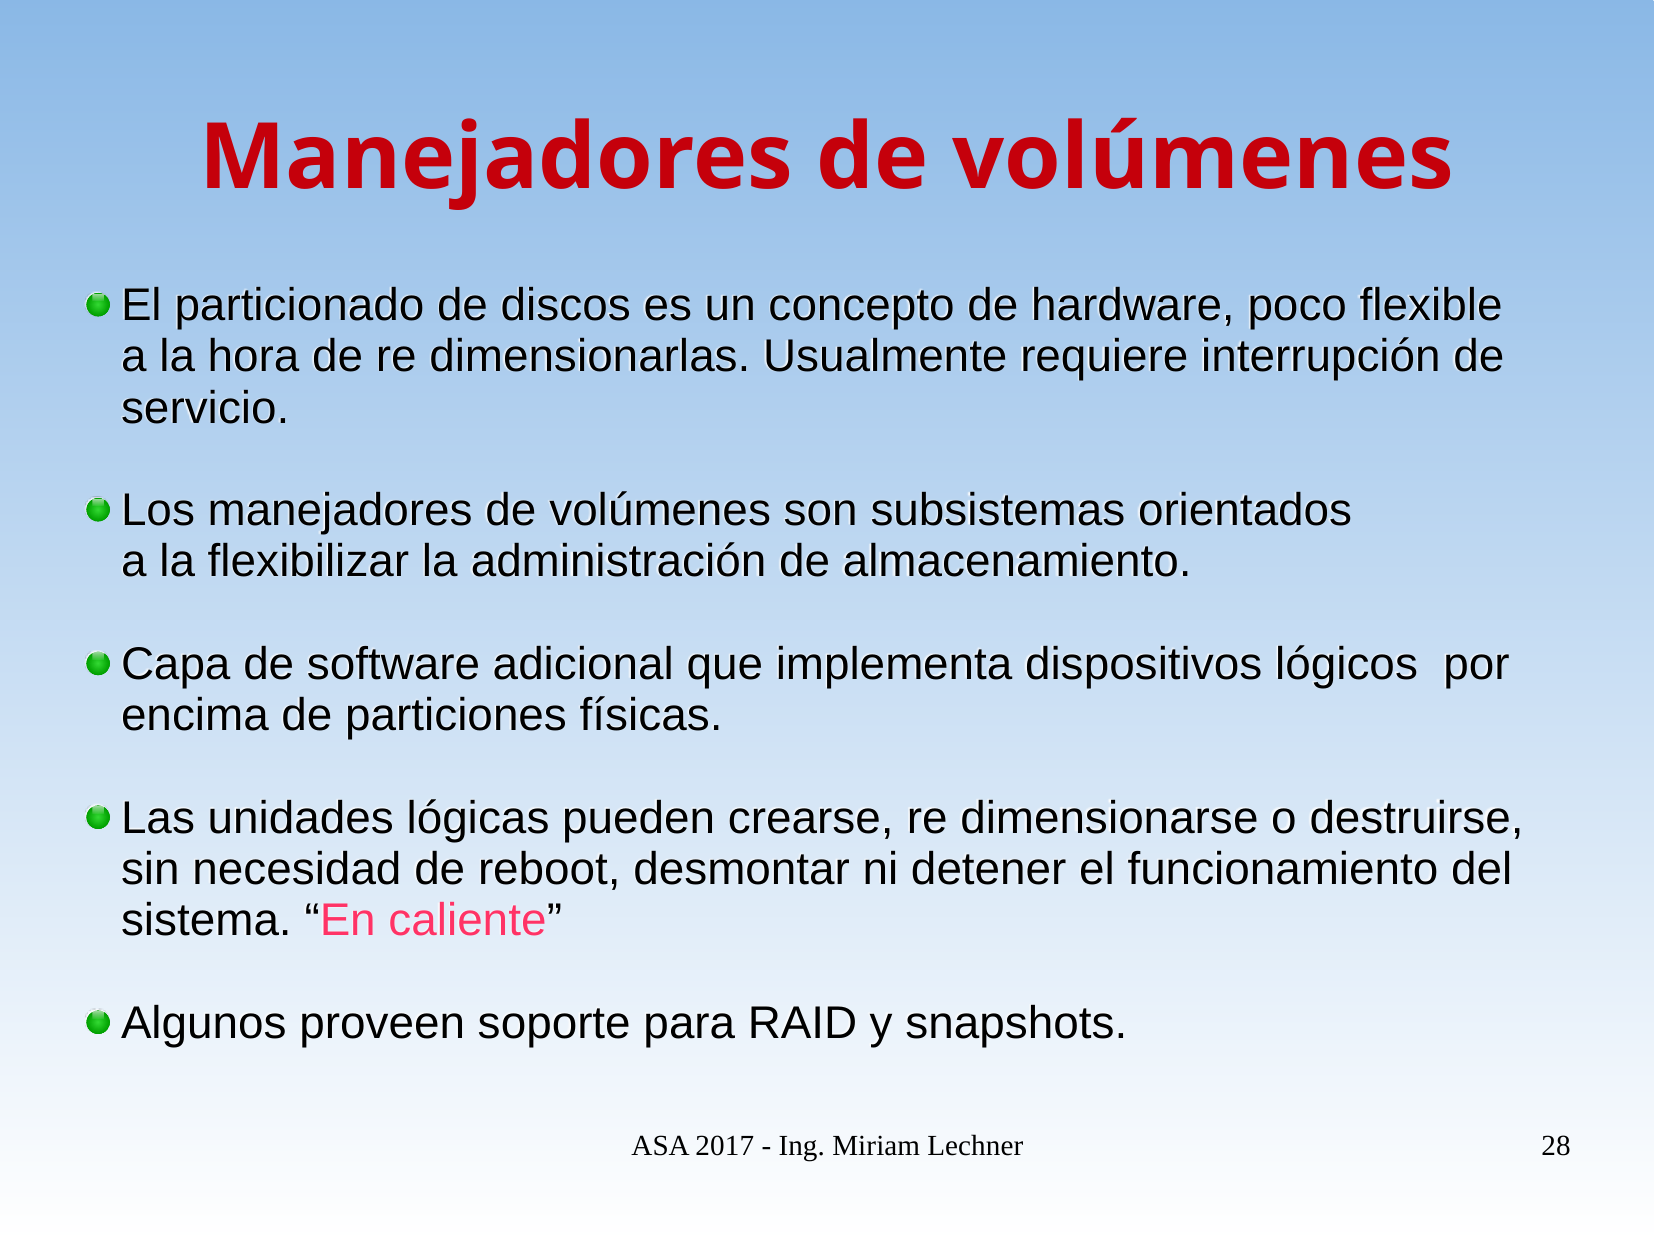

# Manejadores de volúmenes
El particionado de discos es un concepto de hardware, poco flexible
a la hora de re dimensionarlas. Usualmente requiere interrupción de
servicio.
Los manejadores de volúmenes son subsistemas orientados
a la flexibilizar la administración de almacenamiento.
Capa de software adicional que implementa dispositivos lógicos por
encima de particiones físicas.
Las unidades lógicas pueden crearse, re dimensionarse o destruirse,
sin necesidad de reboot, desmontar ni detener el funcionamiento del
sistema. “En caliente”
Algunos proveen soporte para RAID y snapshots.
ASA 2017 - Ing. Miriam Lechner
28